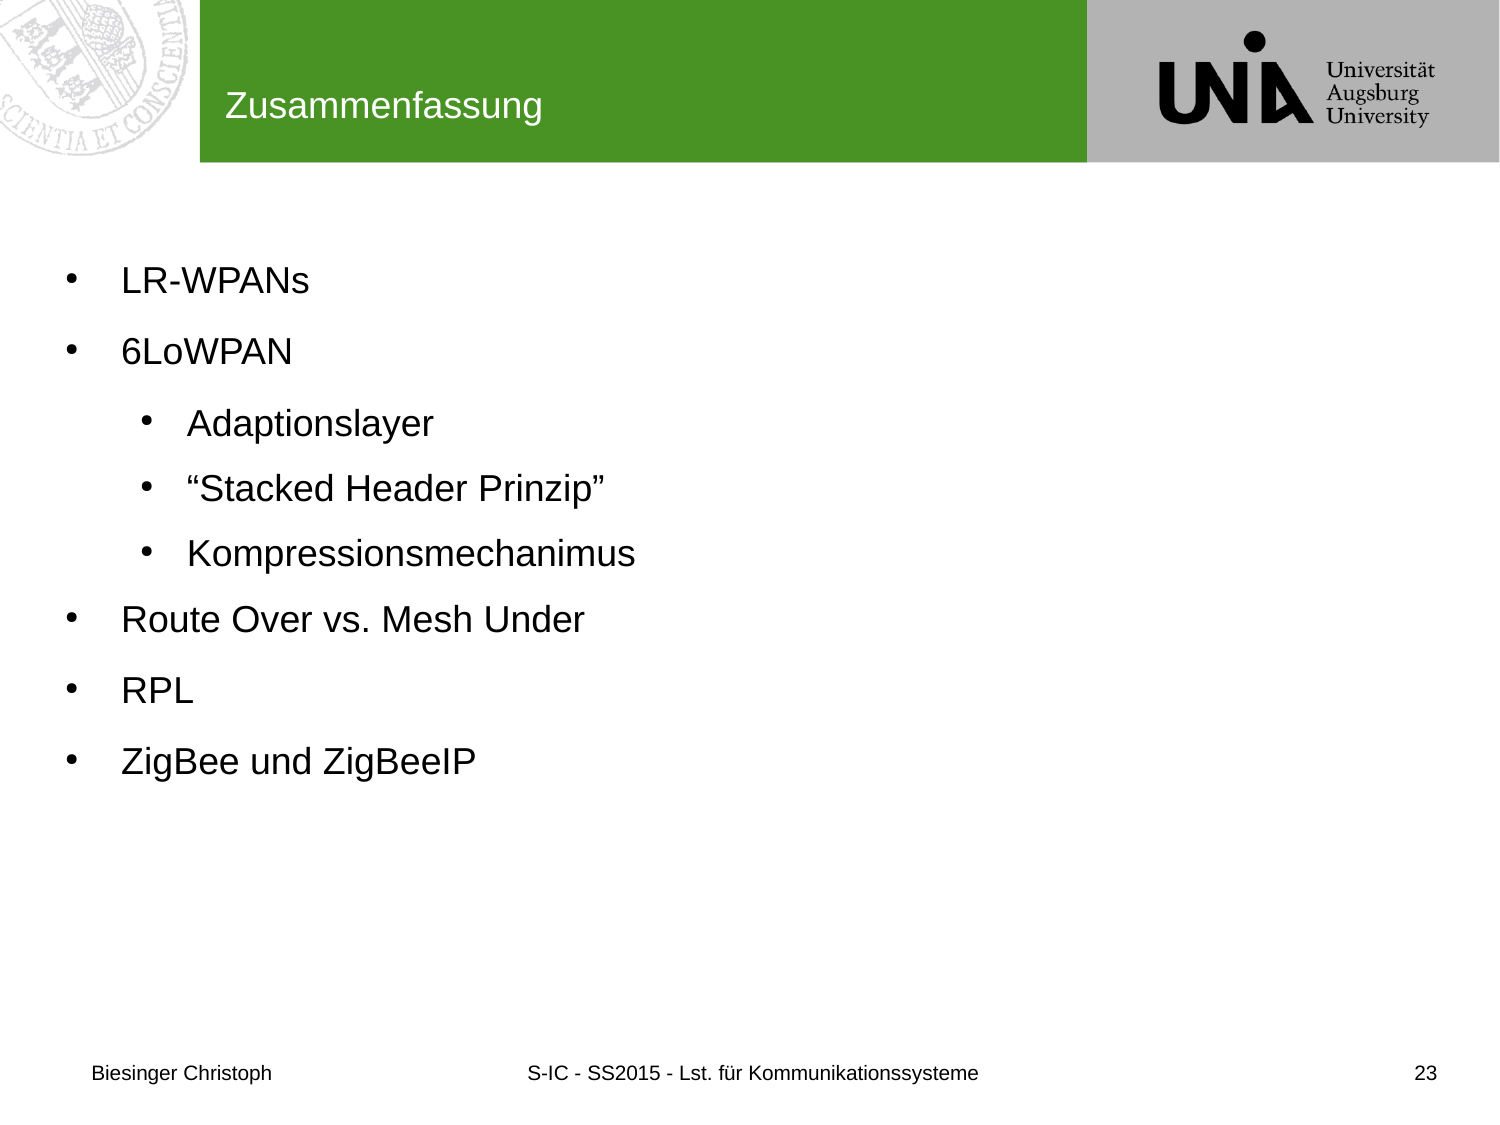

# Zusammenfassung
LR-WPANs
6LoWPAN
Adaptionslayer
“Stacked Header Prinzip”
Kompressionsmechanimus
Route Over vs. Mesh Under
RPL
ZigBee und ZigBeeIP
Biesinger Christoph
S-IC - SS2015 - Lst. für Kommunikationssysteme